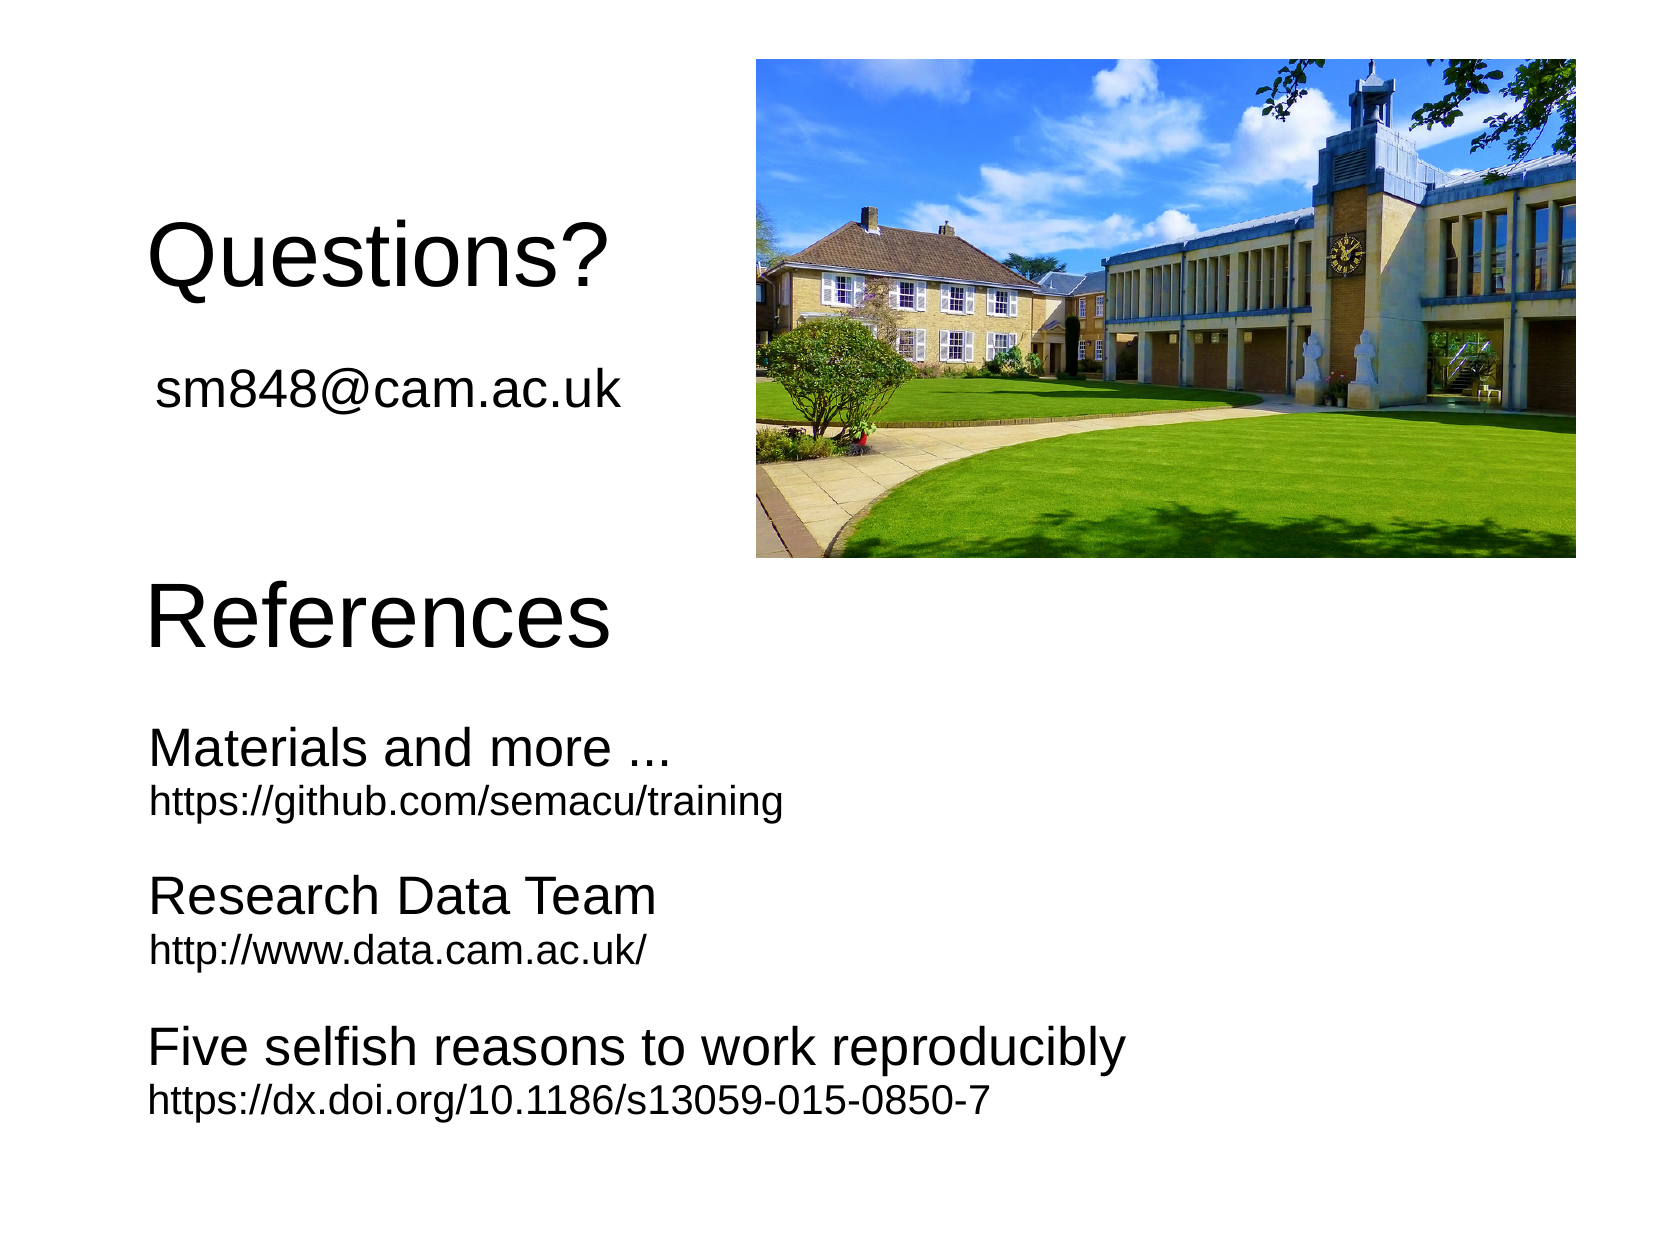

Questions?
sm848@cam.ac.uk
# References
Materials and more ...
https://github.com/semacu/training
Research Data Team
http://www.data.cam.ac.uk/
Five selfish reasons to work reproducibly
https://dx.doi.org/10.1186/s13059-015-0850-7